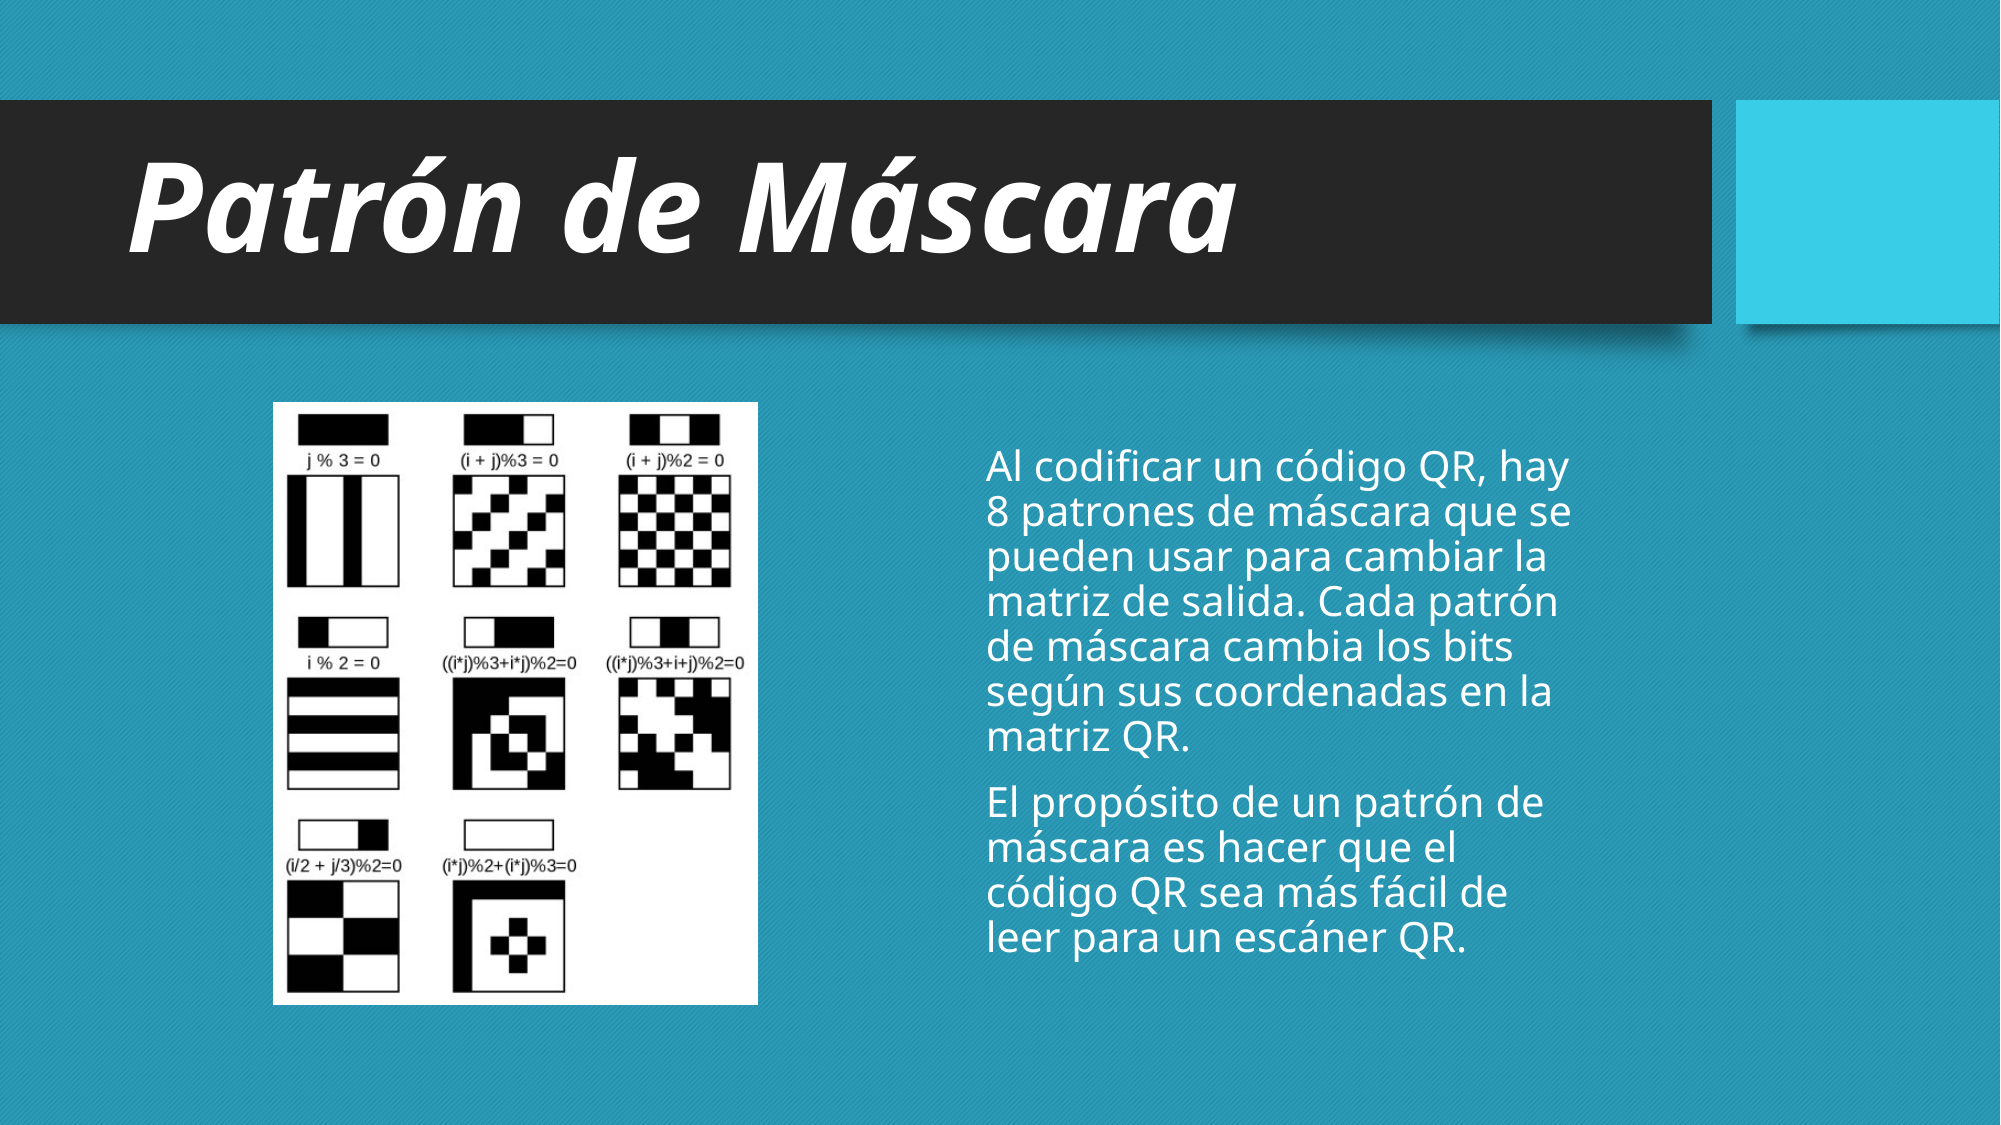

# Patrón de Máscara
Al codificar un código QR, hay 8 patrones de máscara que se pueden usar para cambiar la matriz de salida. Cada patrón de máscara cambia los bits según sus coordenadas en la matriz QR.
El propósito de un patrón de máscara es hacer que el código QR sea más fácil de leer para un escáner QR.